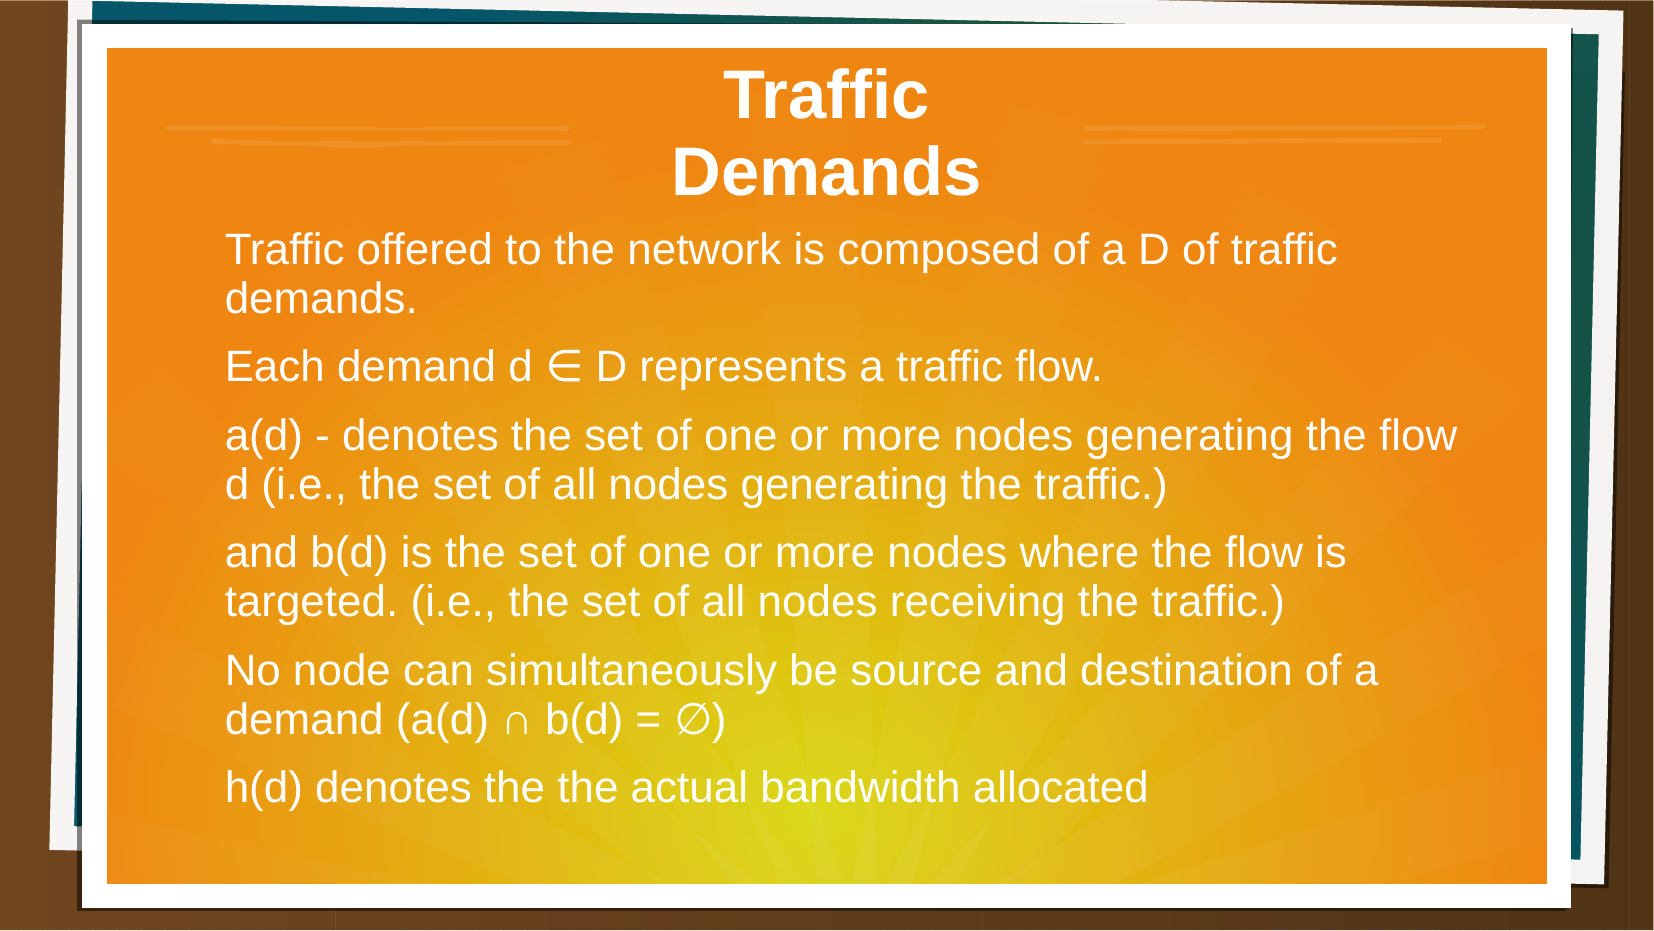

# Traffic Demands
Traffic offered to the network is composed of a D of traffic demands.
Each demand d ∈ D represents a traffic flow.
a(d) - denotes the set of one or more nodes generating the flow d (i.e., the set of all nodes generating the traffic.)
and b(d) is the set of one or more nodes where the flow is targeted. (i.e., the set of all nodes receiving the traffic.)
No node can simultaneously be source and destination of a demand (a(d) ∩ b(d) = ∅)
h(d) denotes the the actual bandwidth allocated